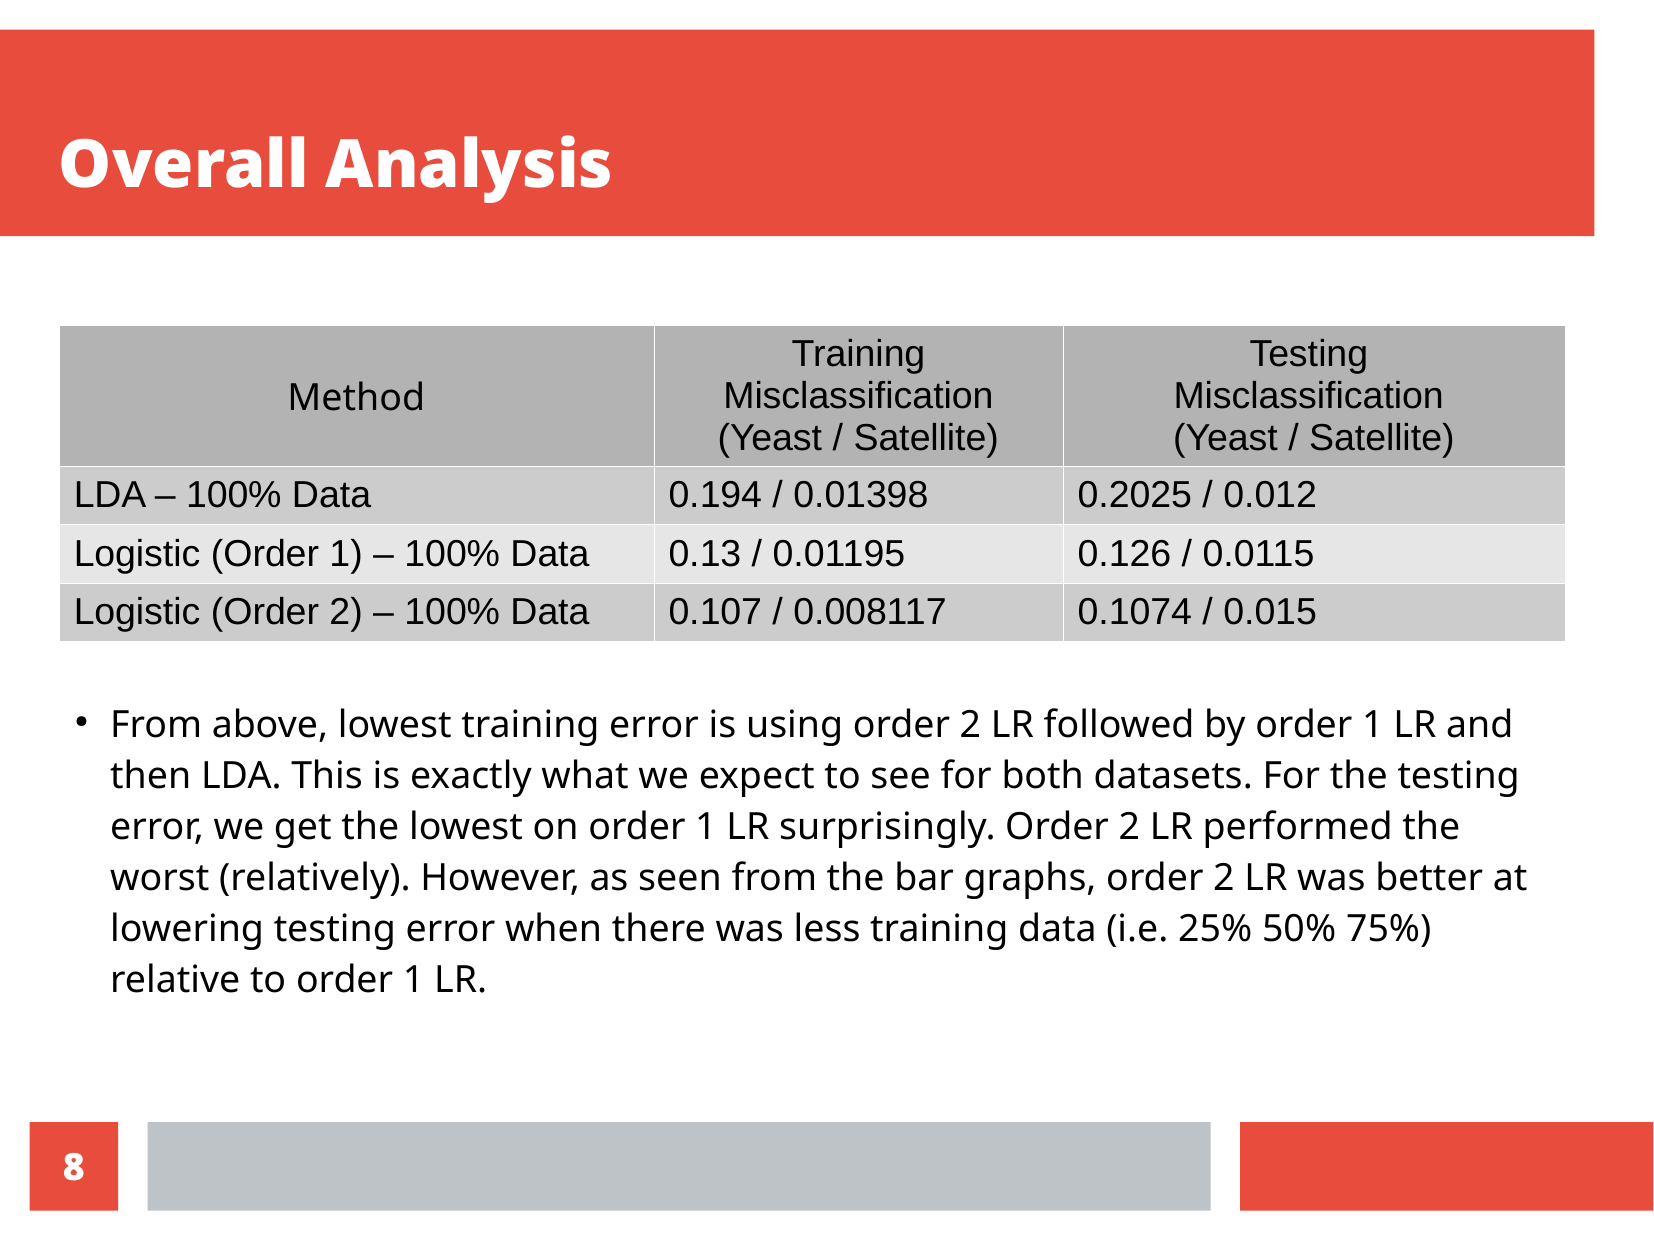

# Overall Analysis
| Method | Training Misclassification (Yeast / Satellite) | Testing Misclassification (Yeast / Satellite) |
| --- | --- | --- |
| LDA – 100% Data | 0.194 / 0.01398 | 0.2025 / 0.012 |
| Logistic (Order 1) – 100% Data | 0.13 / 0.01195 | 0.126 / 0.0115 |
| Logistic (Order 2) – 100% Data | 0.107 / 0.008117 | 0.1074 / 0.015 |
From above, lowest training error is using order 2 LR followed by order 1 LR and then LDA. This is exactly what we expect to see for both datasets. For the testing error, we get the lowest on order 1 LR surprisingly. Order 2 LR performed the worst (relatively). However, as seen from the bar graphs, order 2 LR was better at lowering testing error when there was less training data (i.e. 25% 50% 75%) relative to order 1 LR.
8